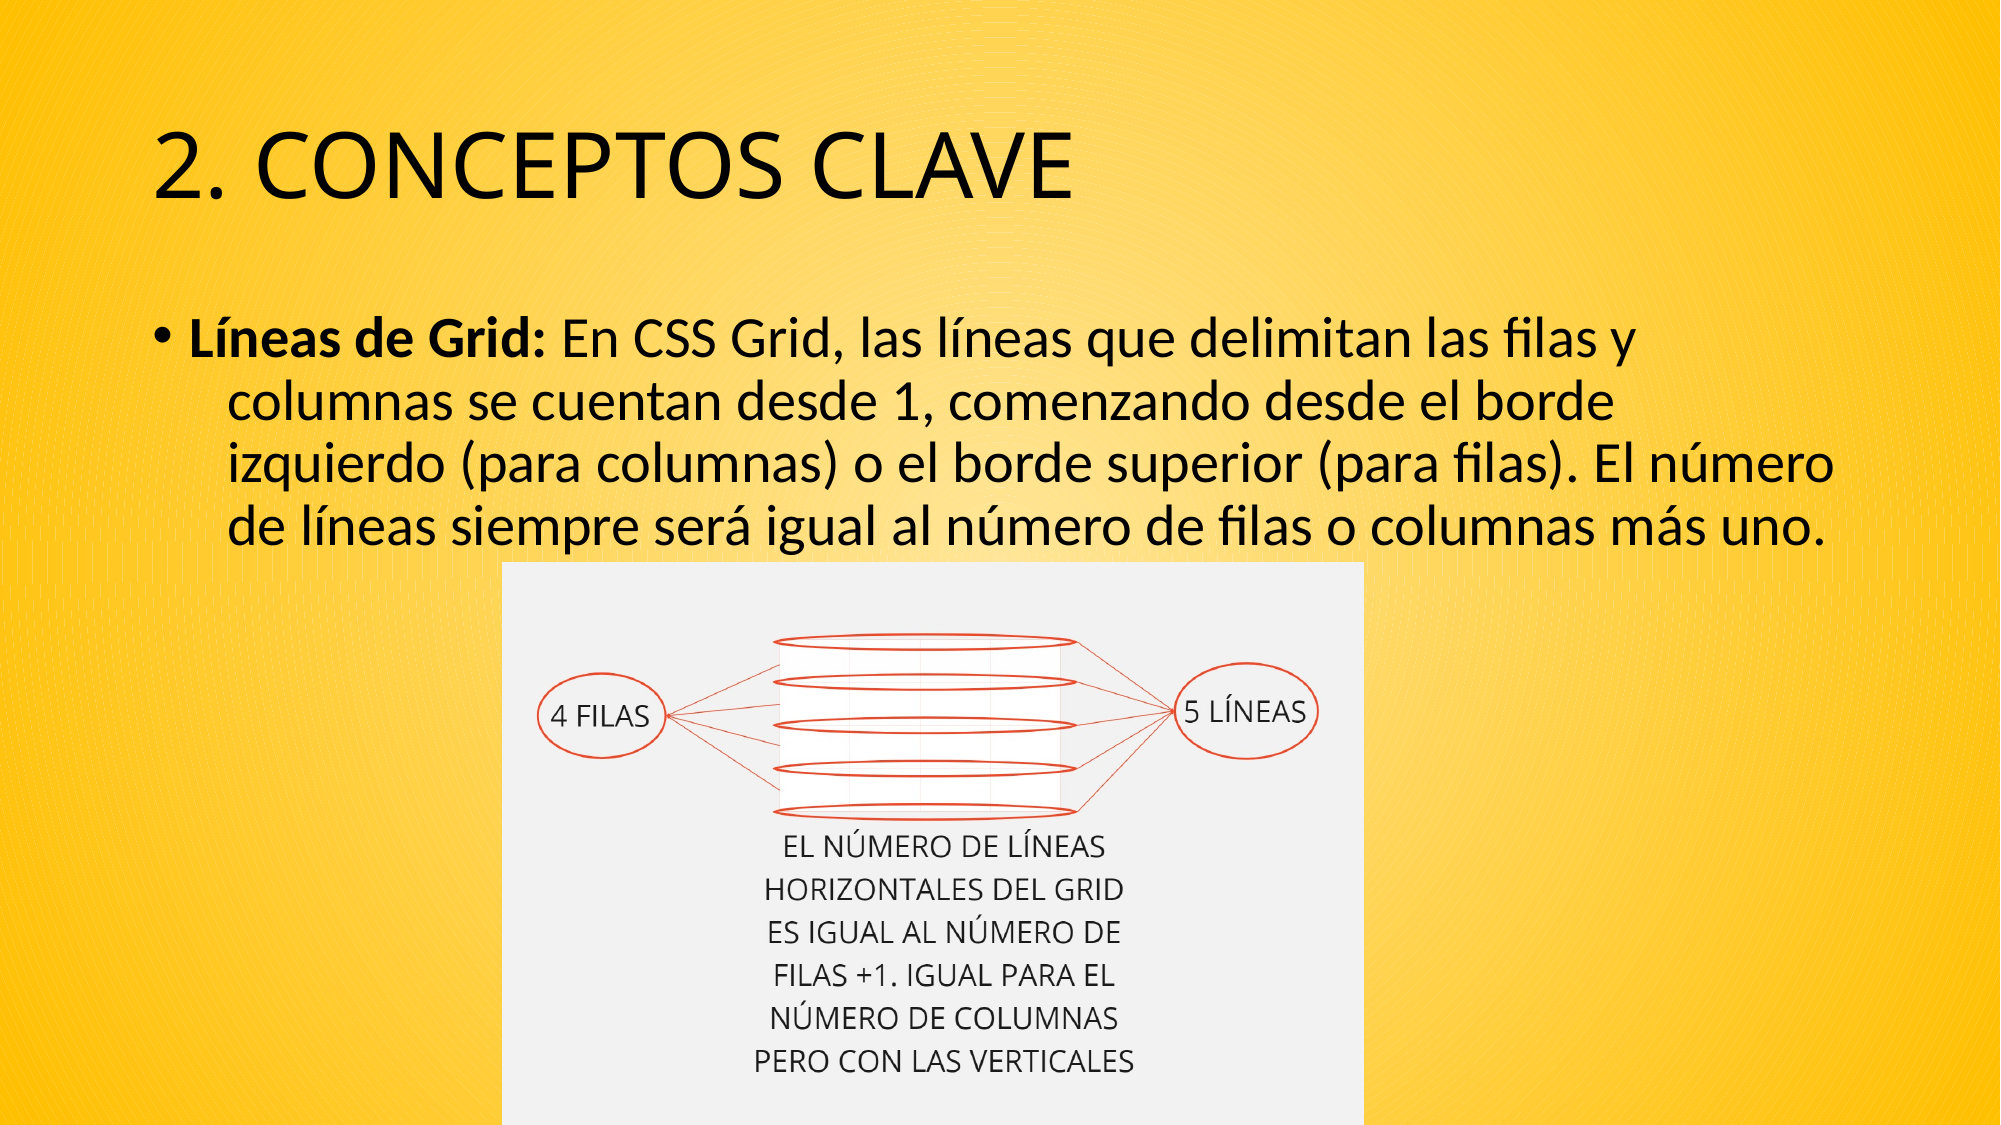

# 2. CONCEPTOS CLAVE
Líneas de Grid: En CSS Grid, las líneas que delimitan las filas y columnas se cuentan desde 1, comenzando desde el borde izquierdo (para columnas) o el borde superior (para filas). El número de líneas siempre será igual al número de filas o columnas más uno.